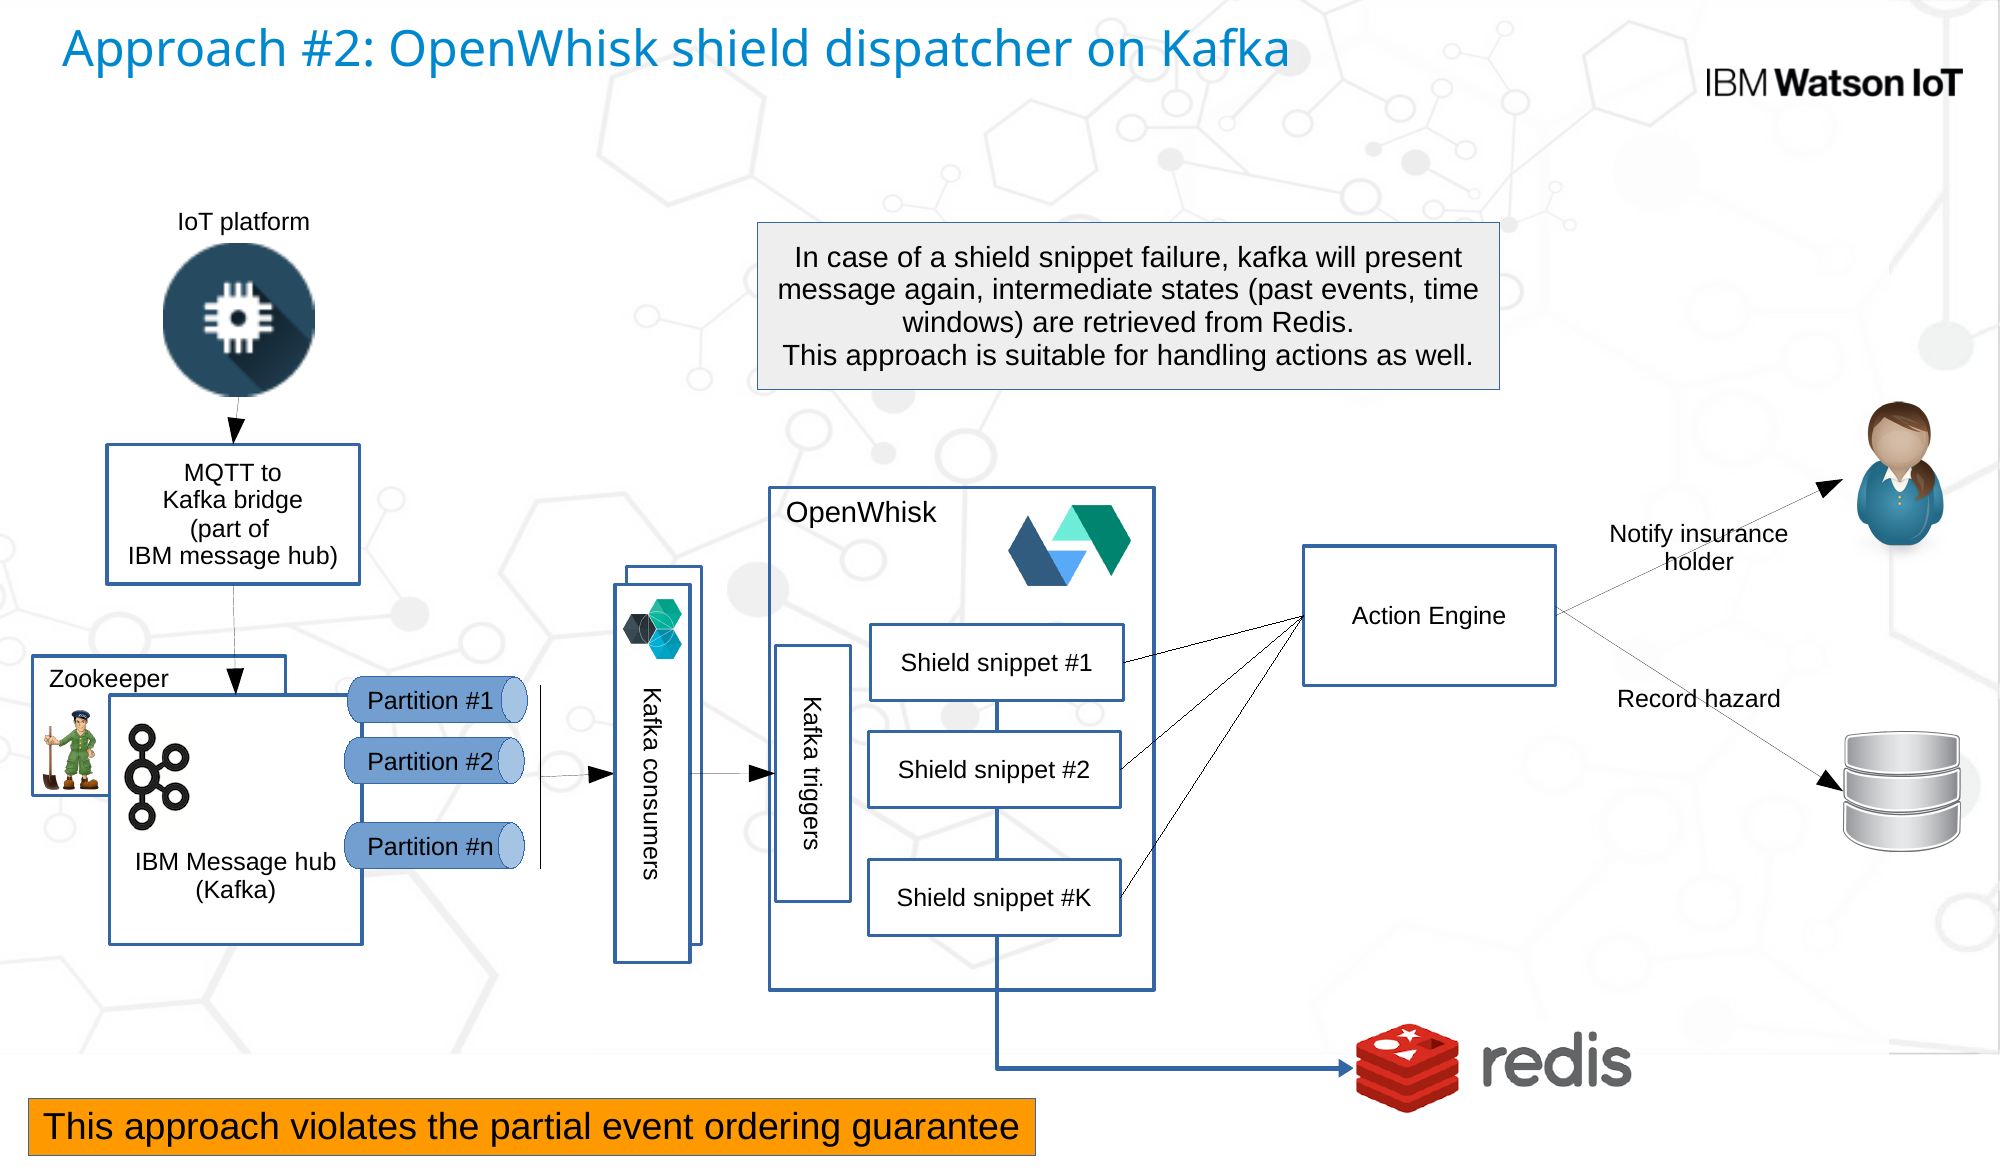

# Approach #2: OpenWhisk shield dispatcher on Kafka
IoT platform
In case of a shield snippet failure, kafka will present message again, intermediate states (past events, time windows) are retrieved from Redis.
This approach is suitable for handling actions as well.
MQTT to
Kafka bridge
(part of
IBM message hub)
OpenWhisk
Action Engine
Shield snippet #1
Zookeeper
Partition #1
IBM Message hub
(Kafka)
 Kafka consumers
Shield snippet #2
Kafka triggers
 Kafka consumers
Partition #2
Partition #n
Shield snippet #K
This approach violates the partial event ordering guarantee